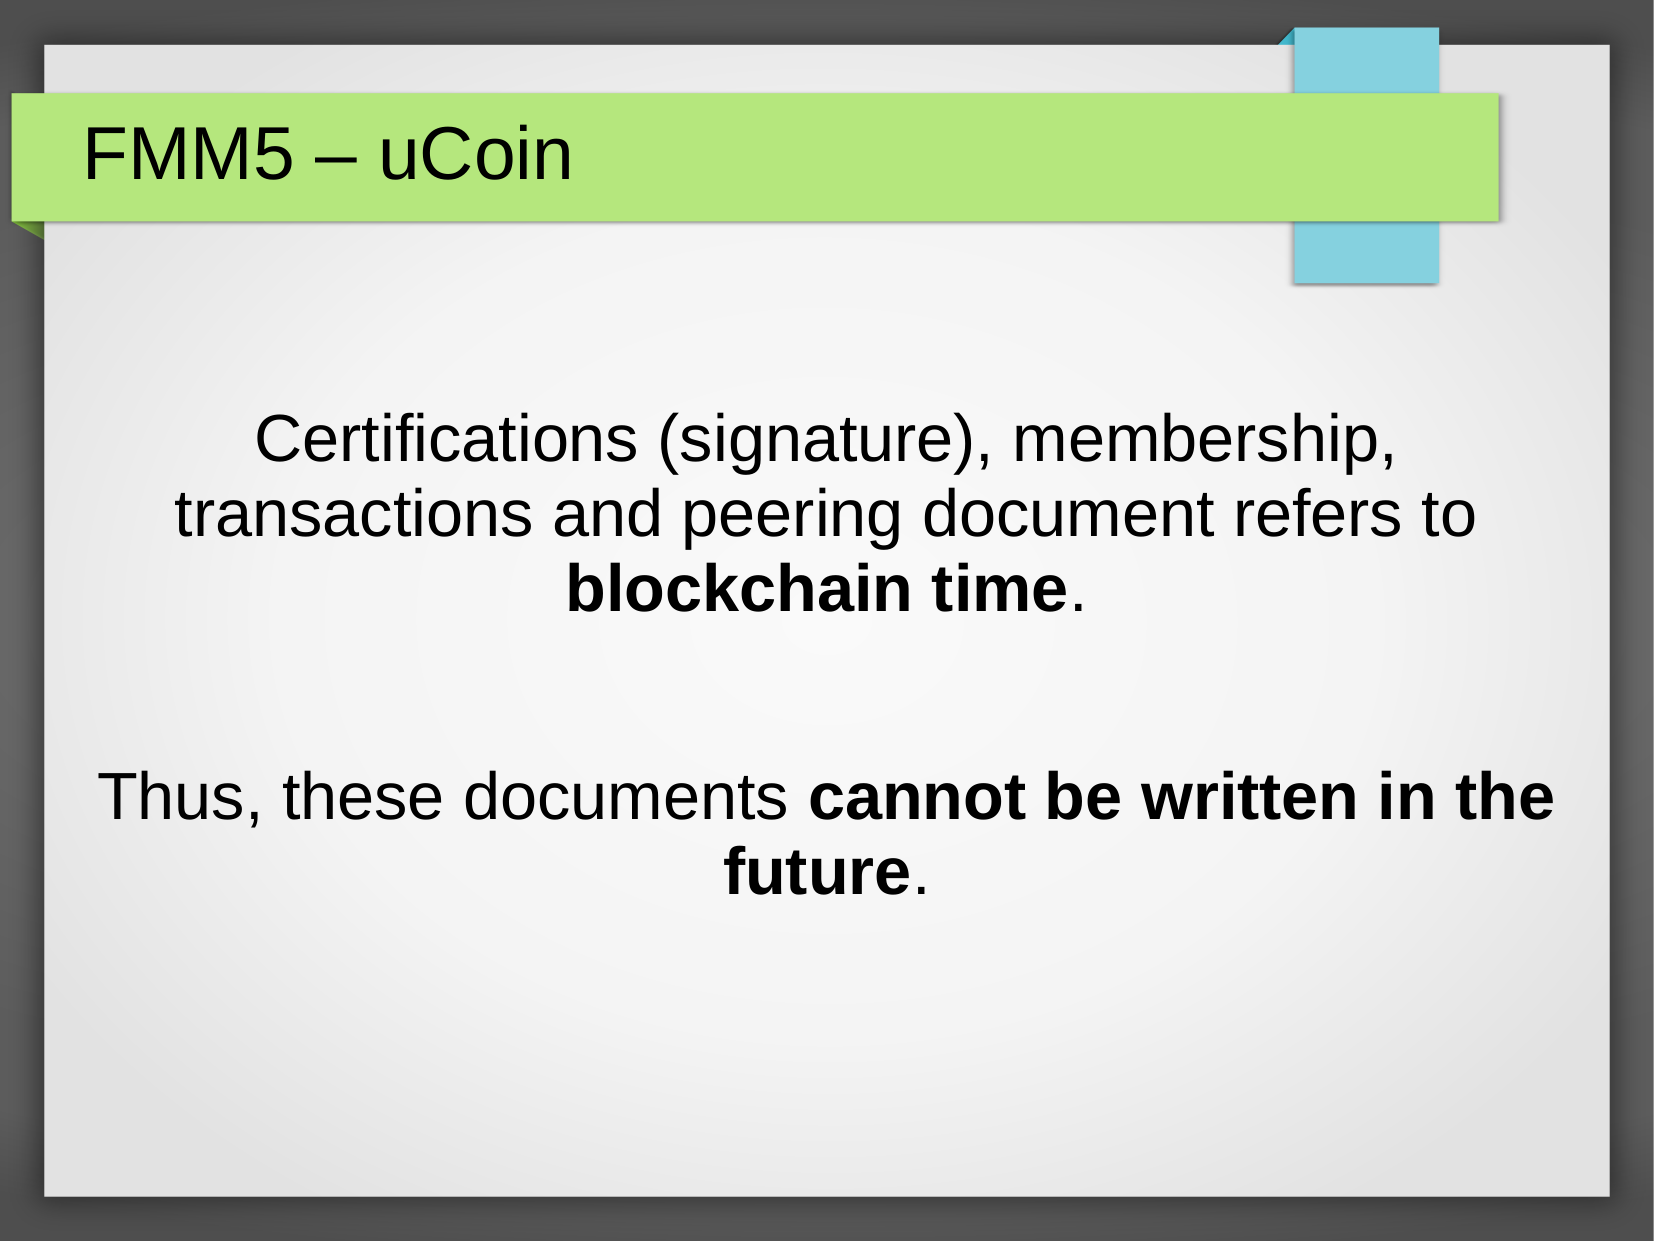

# FMM5 – uCoin
Certifications (signature), membership, transactions and peering document refers to blockchain time.
Thus, these documents cannot be written in the future.